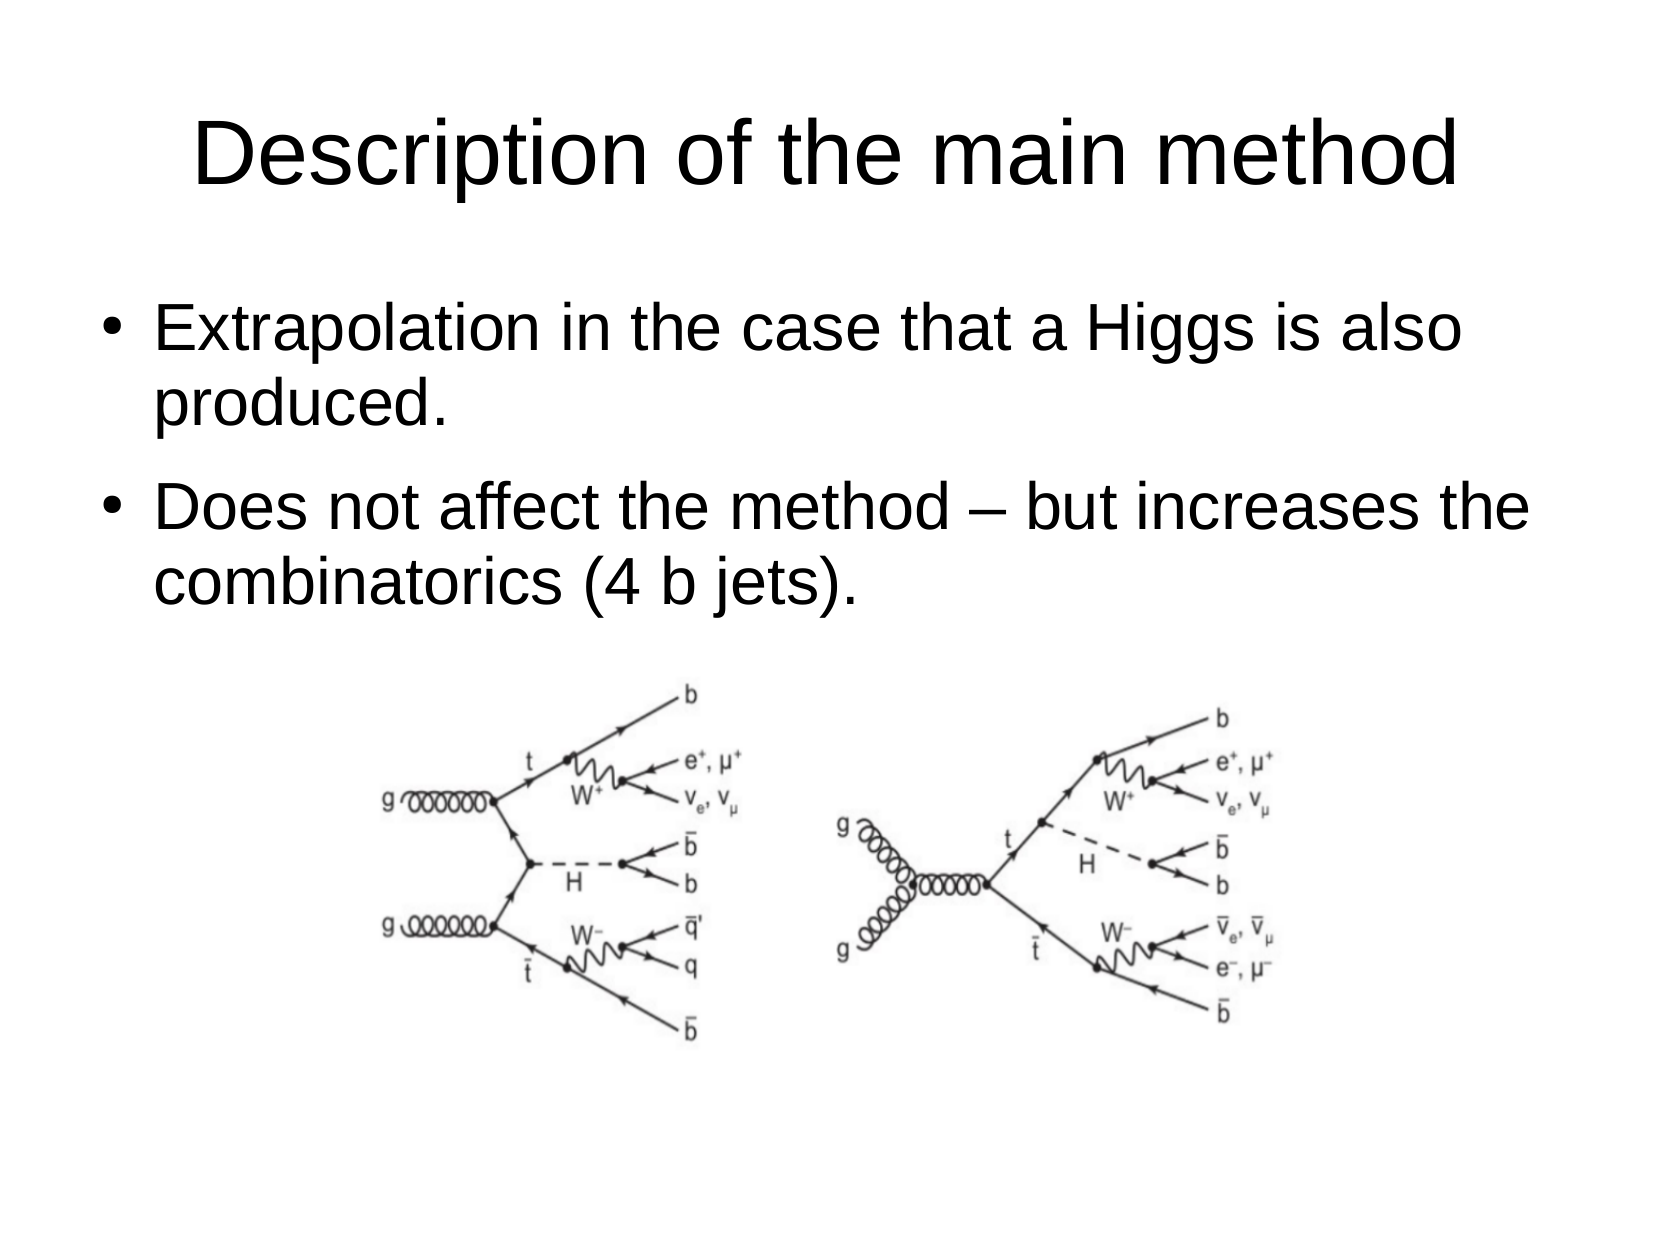

# Description of the main method
Extrapolation in the case that a Higgs is also produced.
Does not affect the method – but increases the combinatorics (4 b jets).